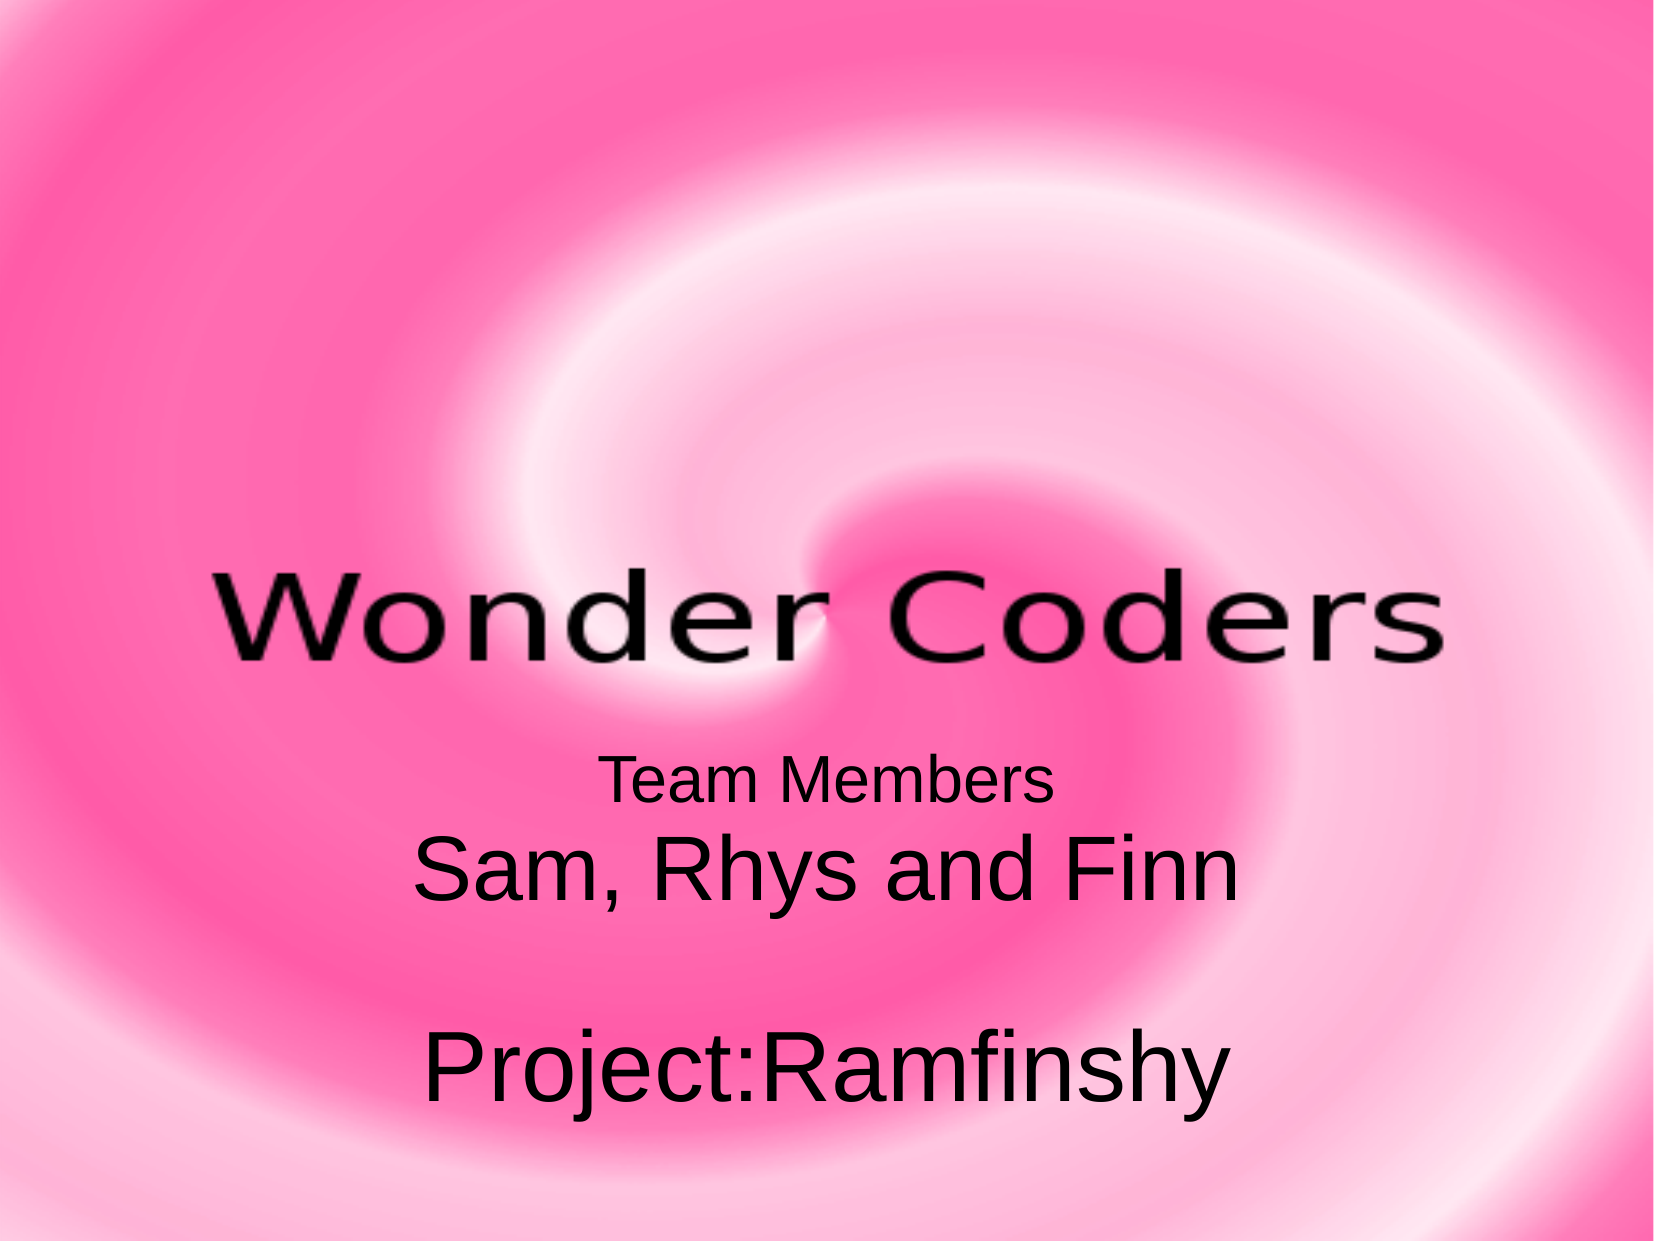

Project:Ramfinshy
# Team Members
Sam, Rhys and Finn